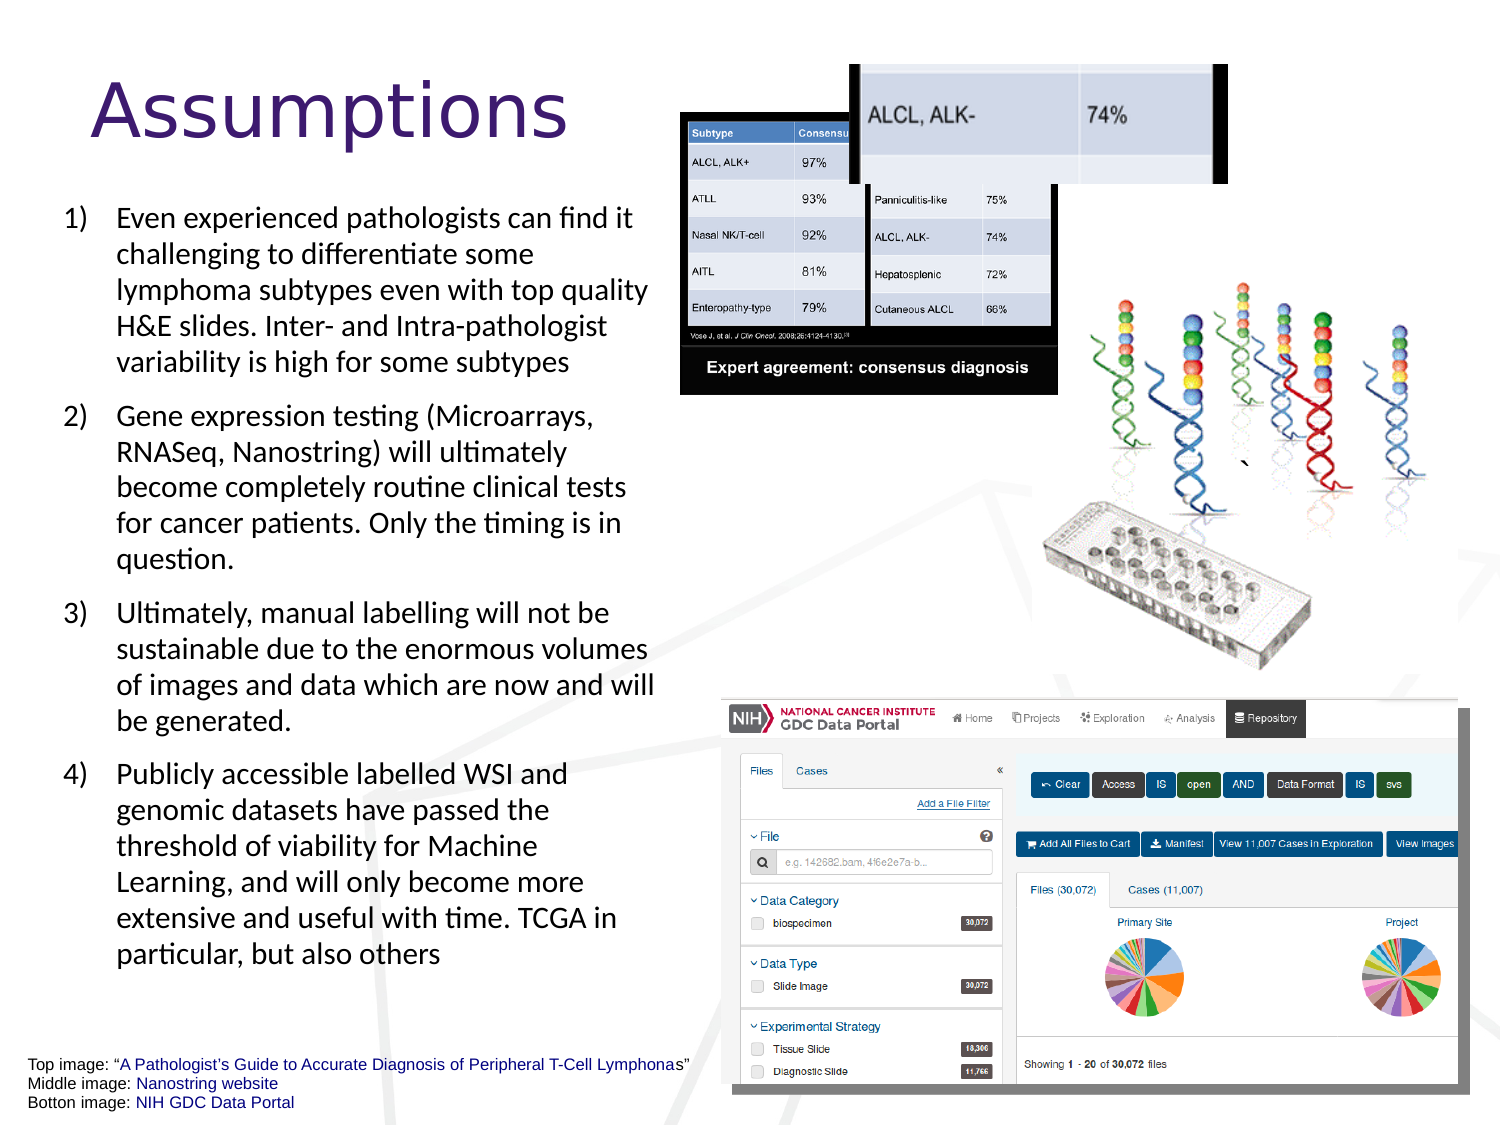

# Assumptions
Even experienced pathologists can find it challenging to differentiate some lymphoma subtypes even with top quality H&E slides. Inter- and Intra-pathologist variability is high for some subtypes
Gene expression testing (Microarrays, RNASeq, Nanostring) will ultimately become completely routine clinical tests for cancer patients. Only the timing is in question.
Ultimately, manual labelling will not be sustainable due to the enormous volumes of images and data which are now and will be generated.
Publicly accessible labelled WSI and genomic datasets have passed the threshold of viability for Machine Learning, and will only become more extensive and useful with time. TCGA in particular, but also others
`
Top image: “A Pathologist’s Guide to Accurate Diagnosis of Peripheral T-Cell Lymphonas”
Middle image: Nanostring website
Botton image: NIH GDC Data Portal